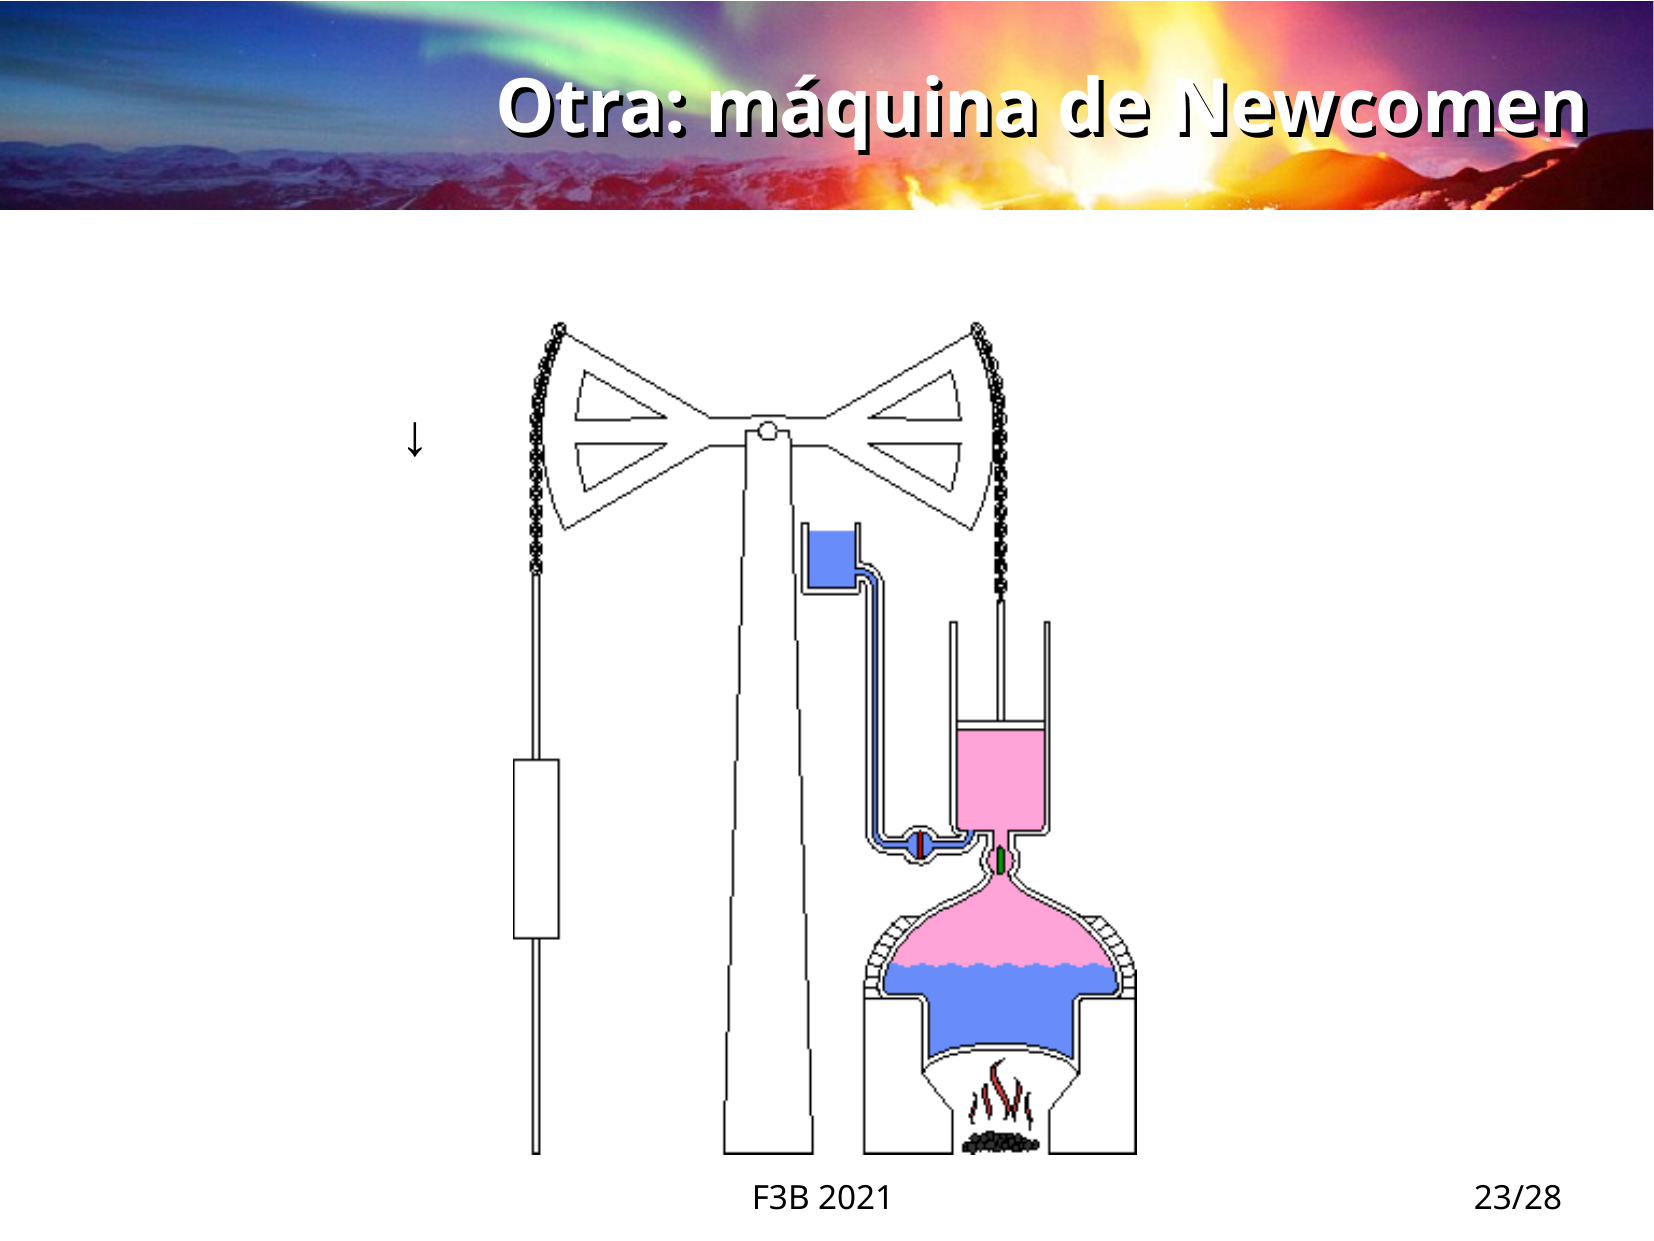

# Otra: máquina de Newcomen
↓
F3B 2021
23